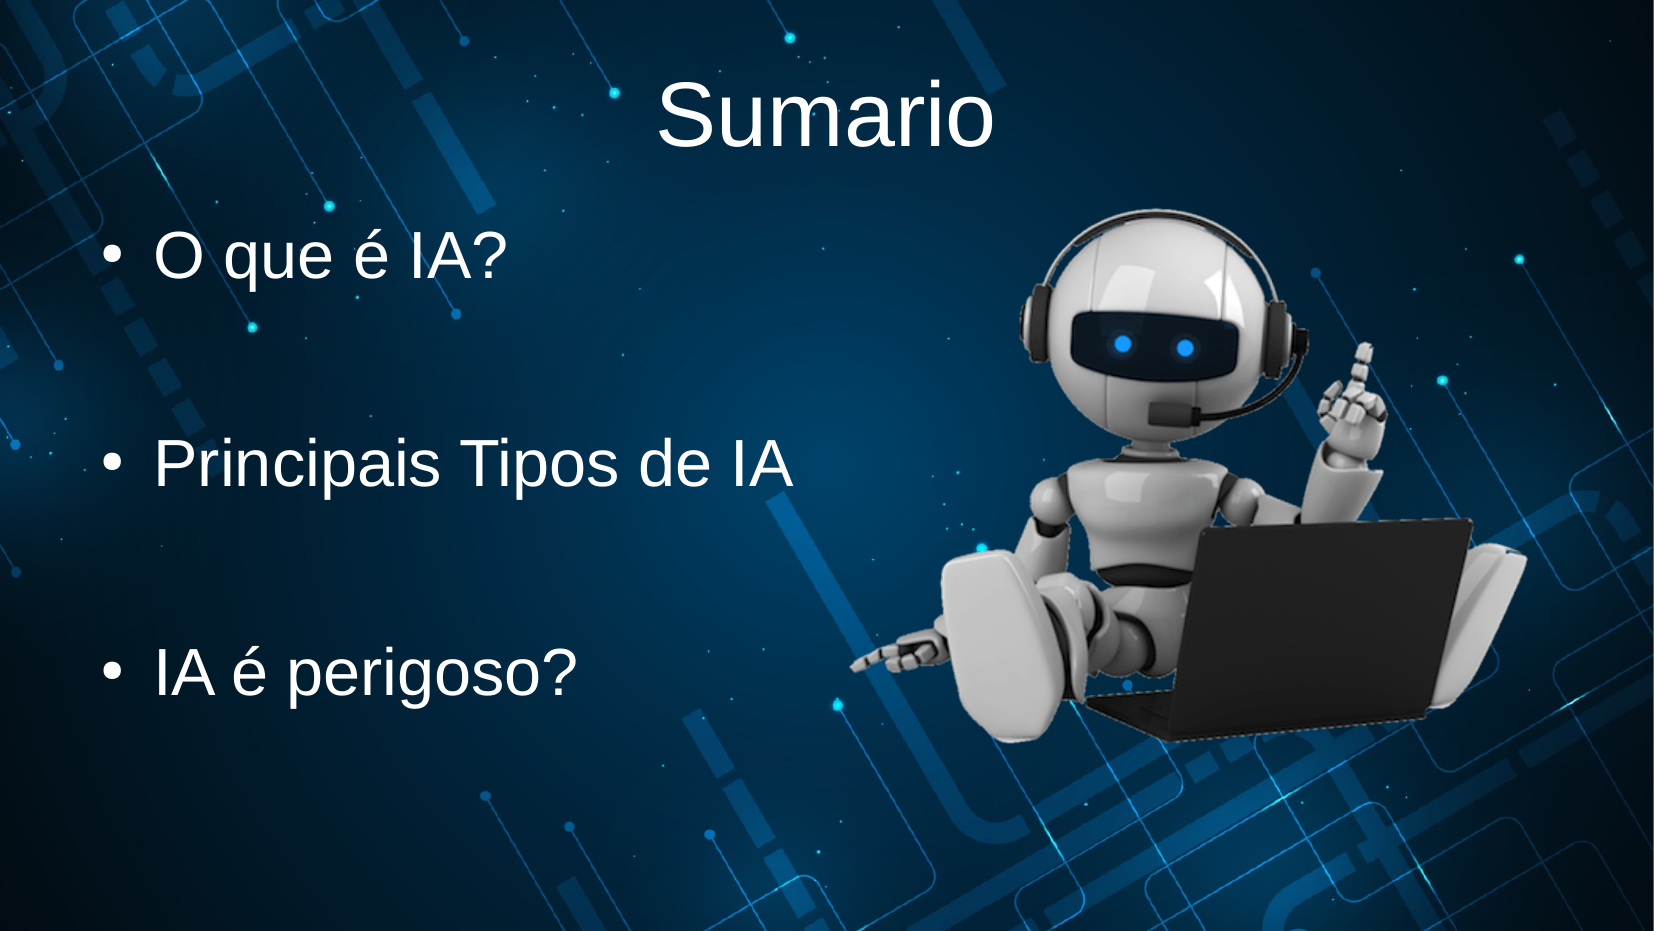

# Sumario
O que é IA?
Principais Tipos de IA
IA é perigoso?